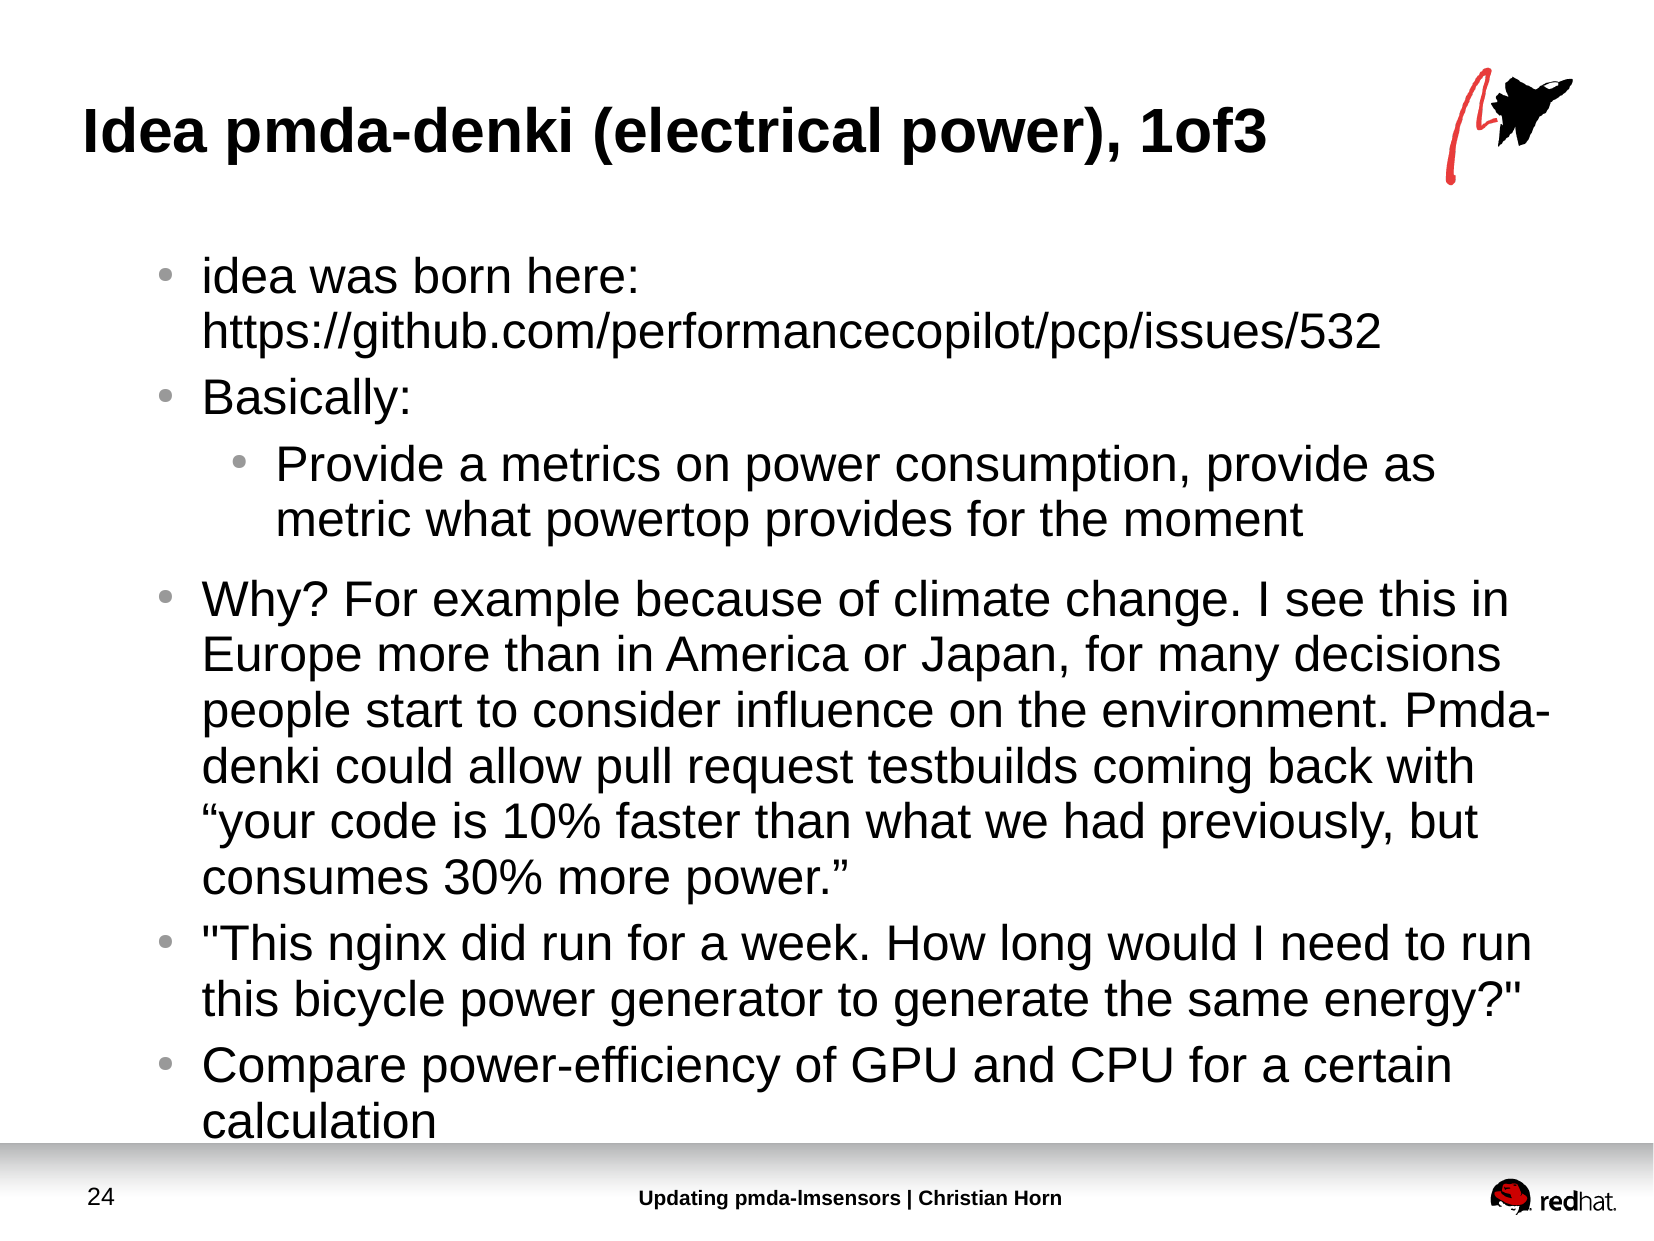

# Idea pmda-denki (electrical power), 1of3
idea was born here: https://github.com/performancecopilot/pcp/issues/532
Basically:
Provide a metrics on power consumption, provide as metric what powertop provides for the moment
Why? For example because of climate change. I see this in Europe more than in America or Japan, for many decisions people start to consider influence on the environment. Pmda-denki could allow pull request testbuilds coming back with “your code is 10% faster than what we had previously, but consumes 30% more power.”
"This nginx did run for a week. How long would I need to run this bicycle power generator to generate the same energy?"
Compare power-efficiency of GPU and CPU for a certain calculation